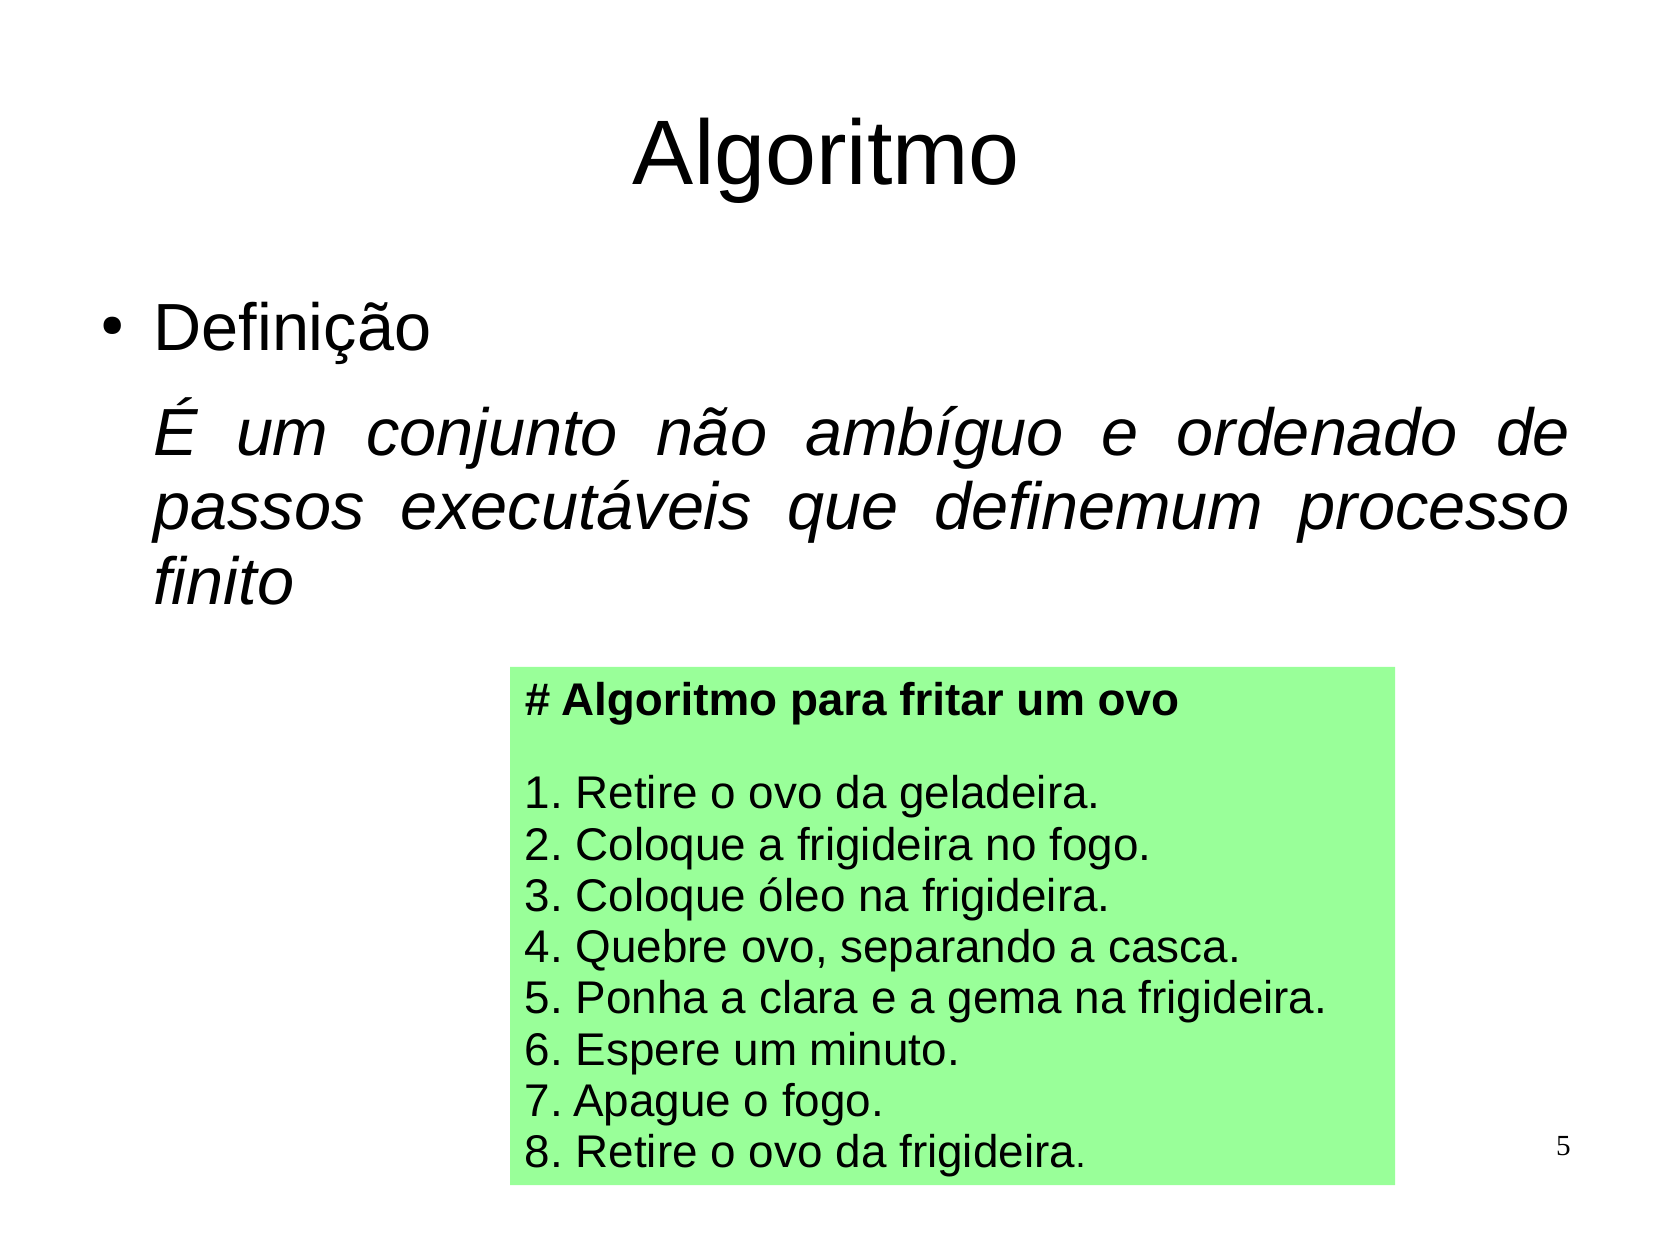

# Algoritmo
Definição
É um conjunto não ambíguo e ordenado de passos executáveis que definemum processo finito
# Algoritmo para fritar um ovo
1. Retire o ovo da geladeira.
2. Coloque a frigideira no fogo.
3. Coloque óleo na frigideira.
4. Quebre ovo, separando a casca.
5. Ponha a clara e a gema na frigideira.
6. Espere um minuto.
7. Apague o fogo.
8. Retire o ovo da frigideira.
5